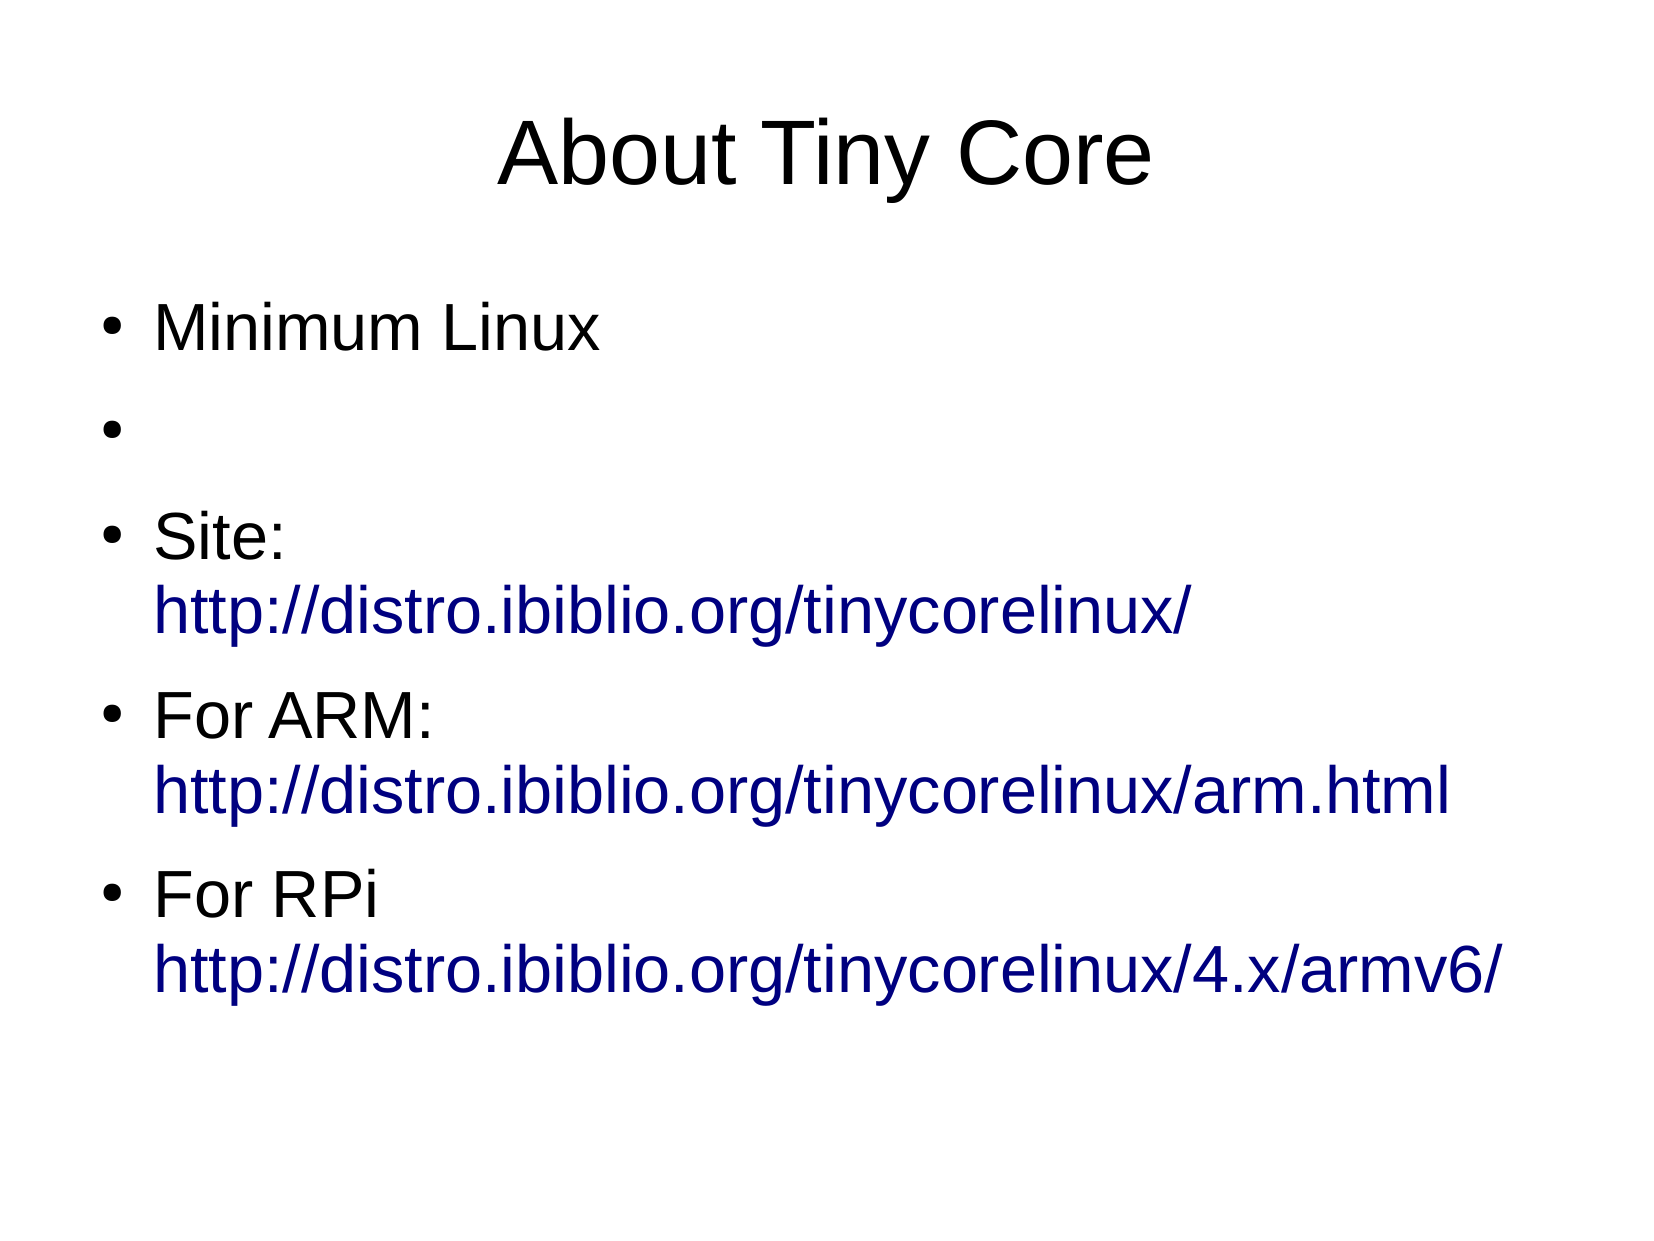

# About Tiny Core
Minimum Linux
Site:
http://distro.ibiblio.org/tinycorelinux/
For ARM:
http://distro.ibiblio.org/tinycorelinux/arm.html
For RPi
http://distro.ibiblio.org/tinycorelinux/4.x/armv6/